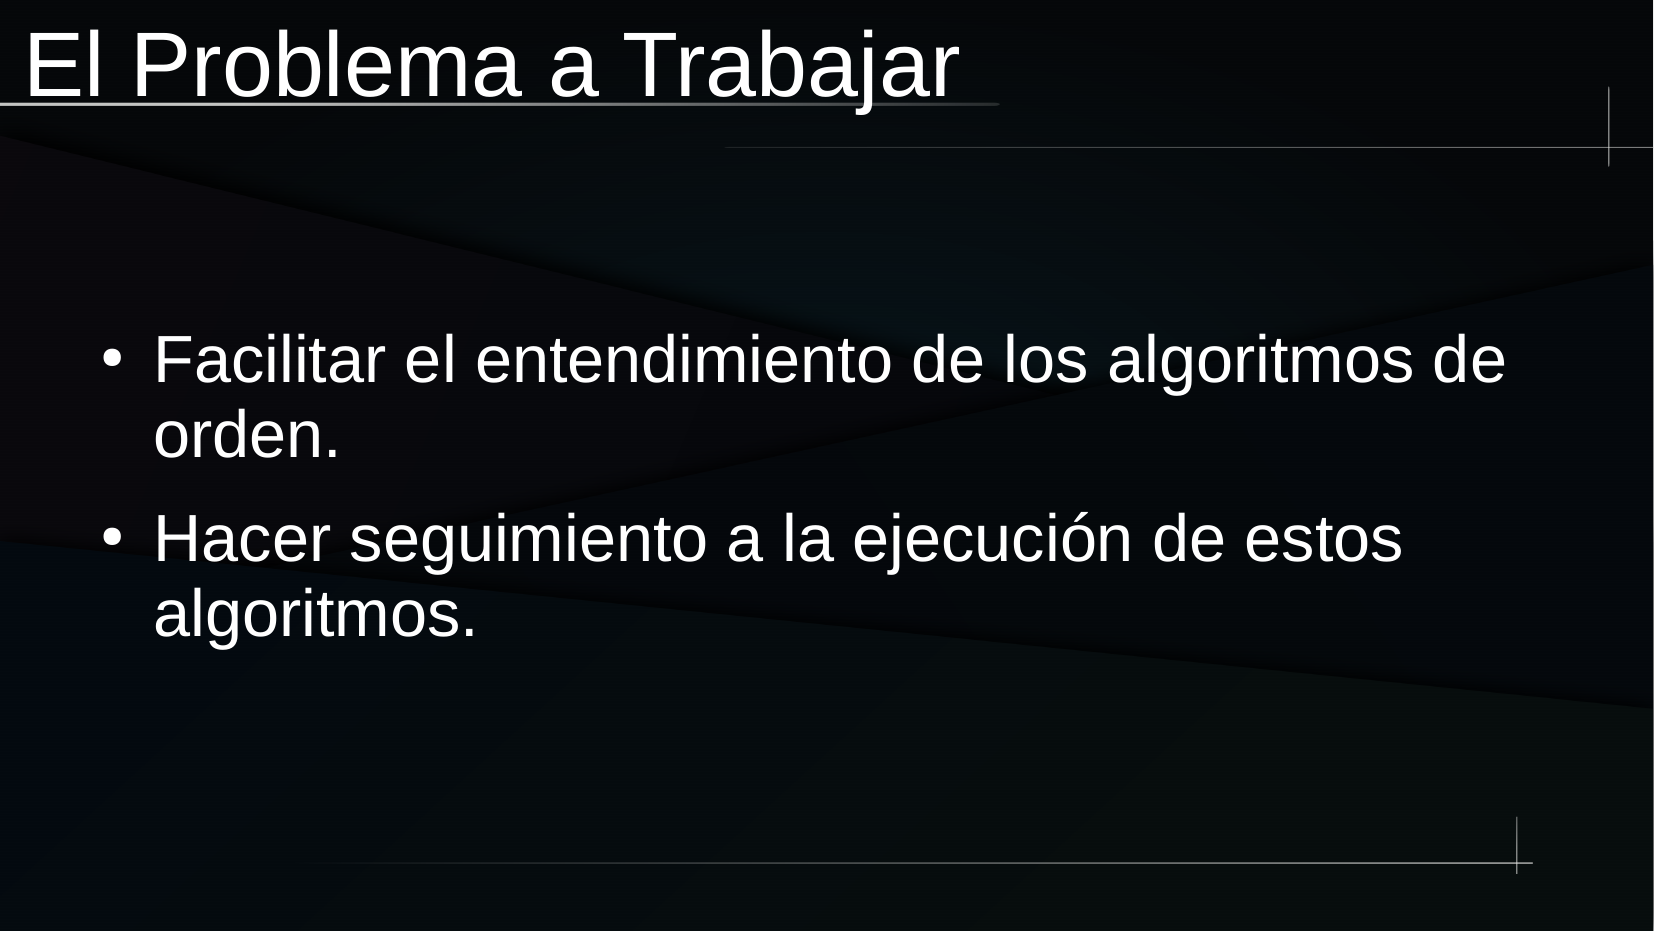

# El Problema a Trabajar
Facilitar el entendimiento de los algoritmos de orden.
Hacer seguimiento a la ejecución de estos algoritmos.